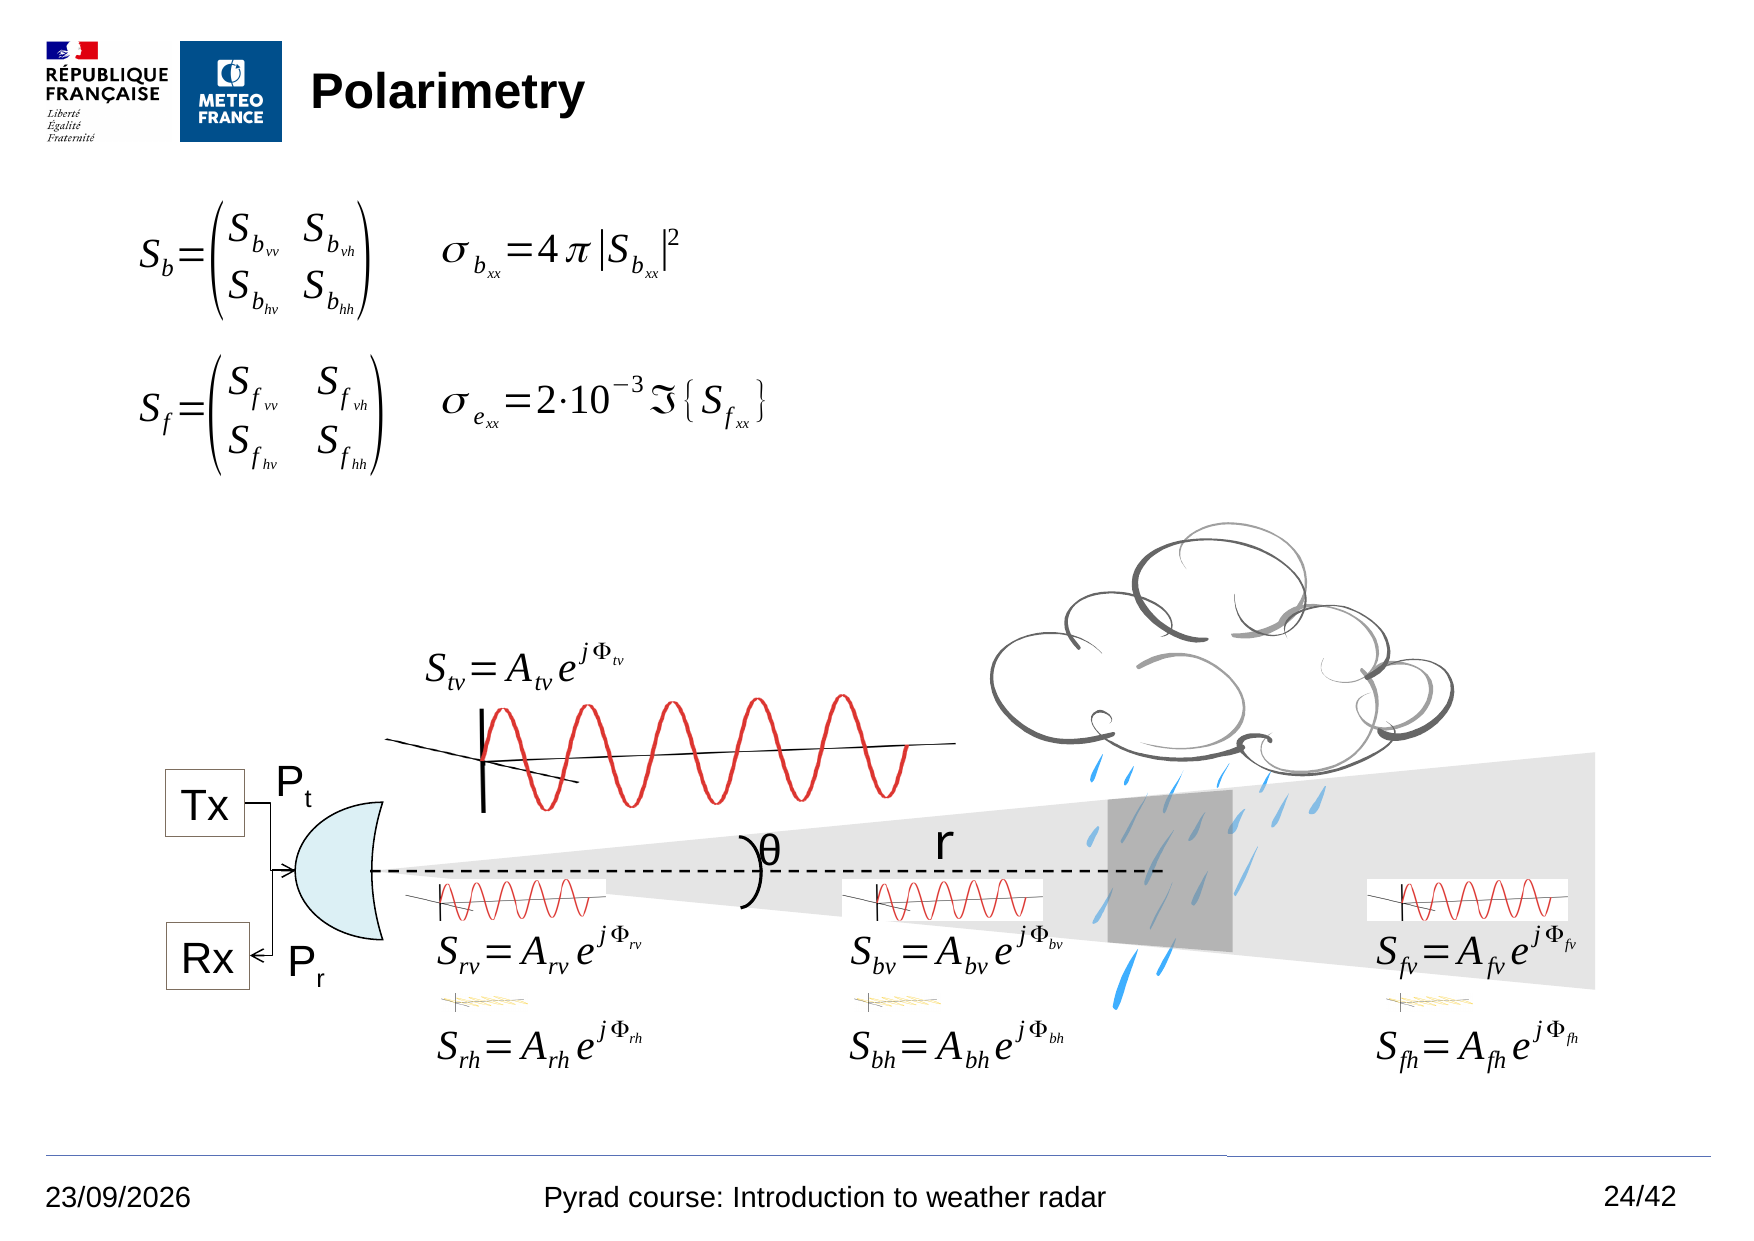

# Polarimetry
Pt
Tx
r
θ
Rx
Pr
24
Pyrad course: Introduction to weather radar